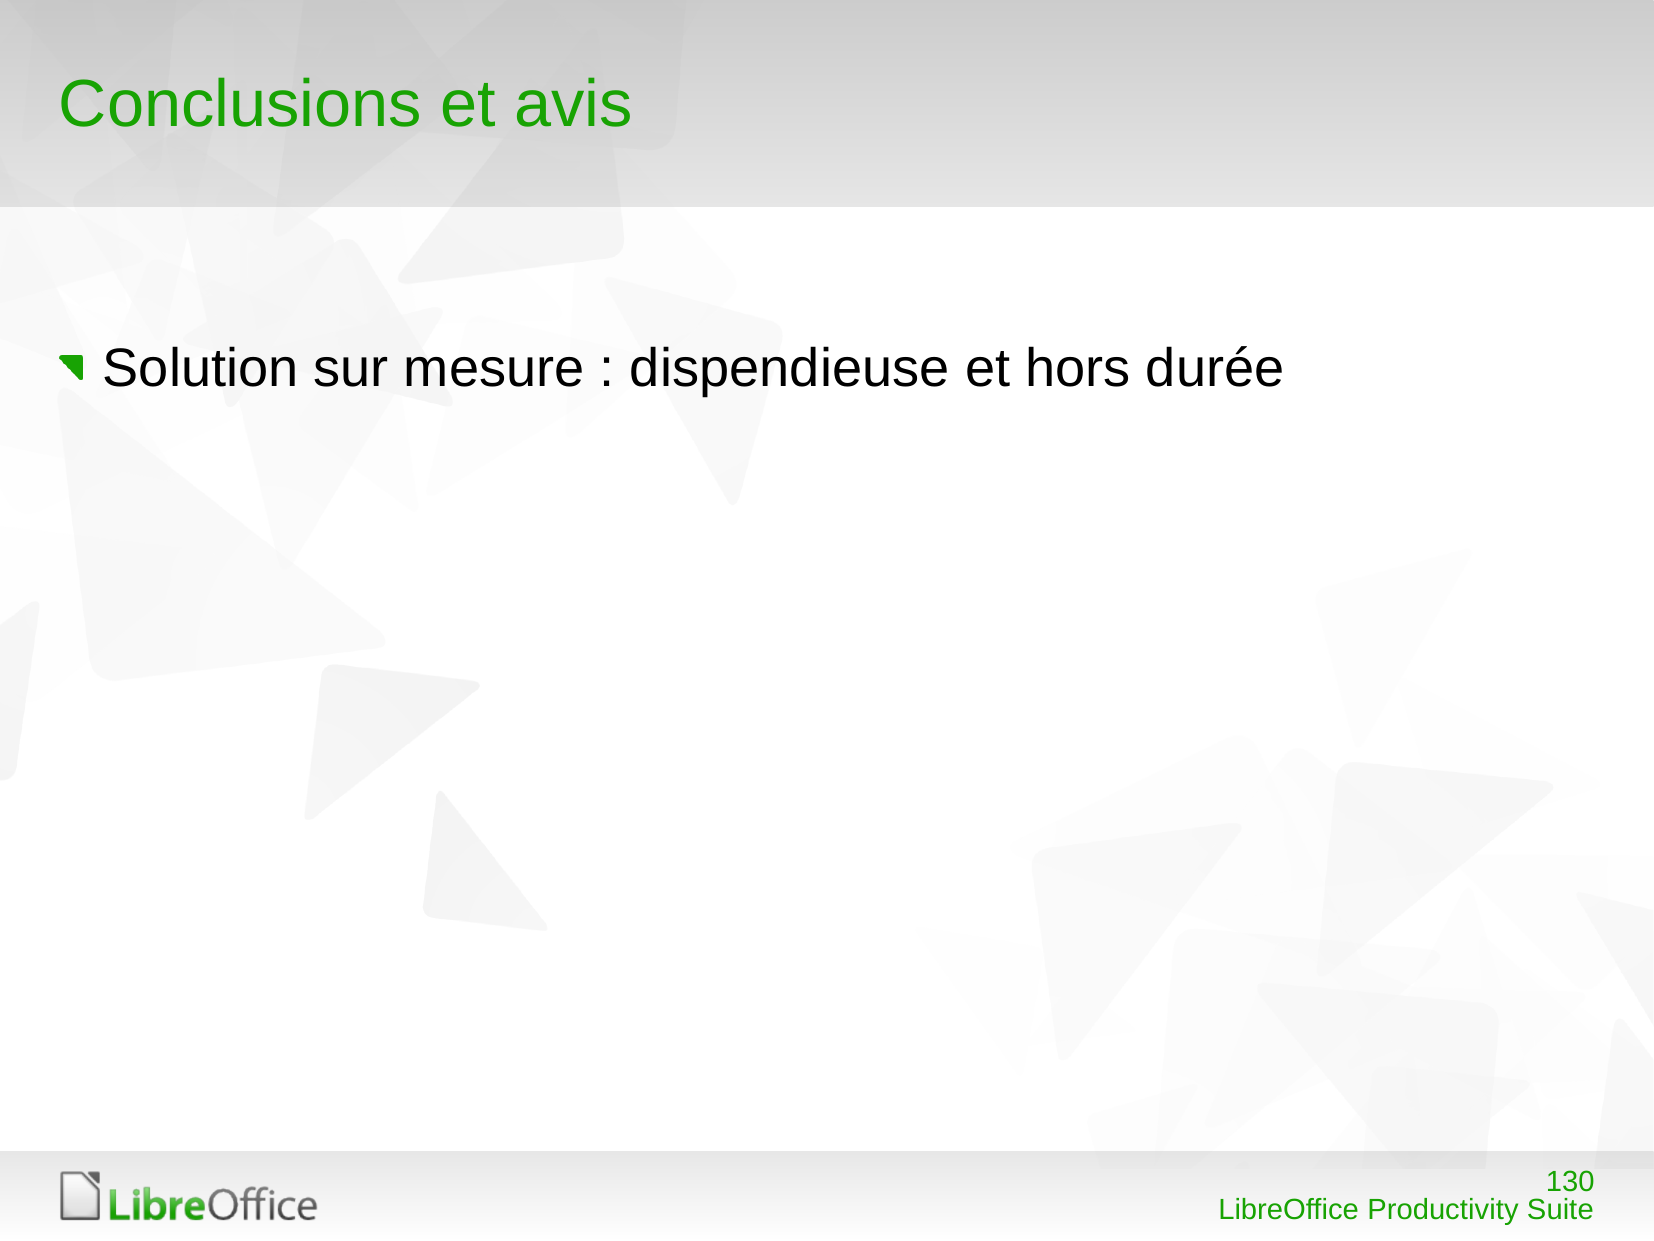

# Conclusions et avis
Solution sur mesure : dispendieuse et hors durée
130
LibreOffice Productivity Suite